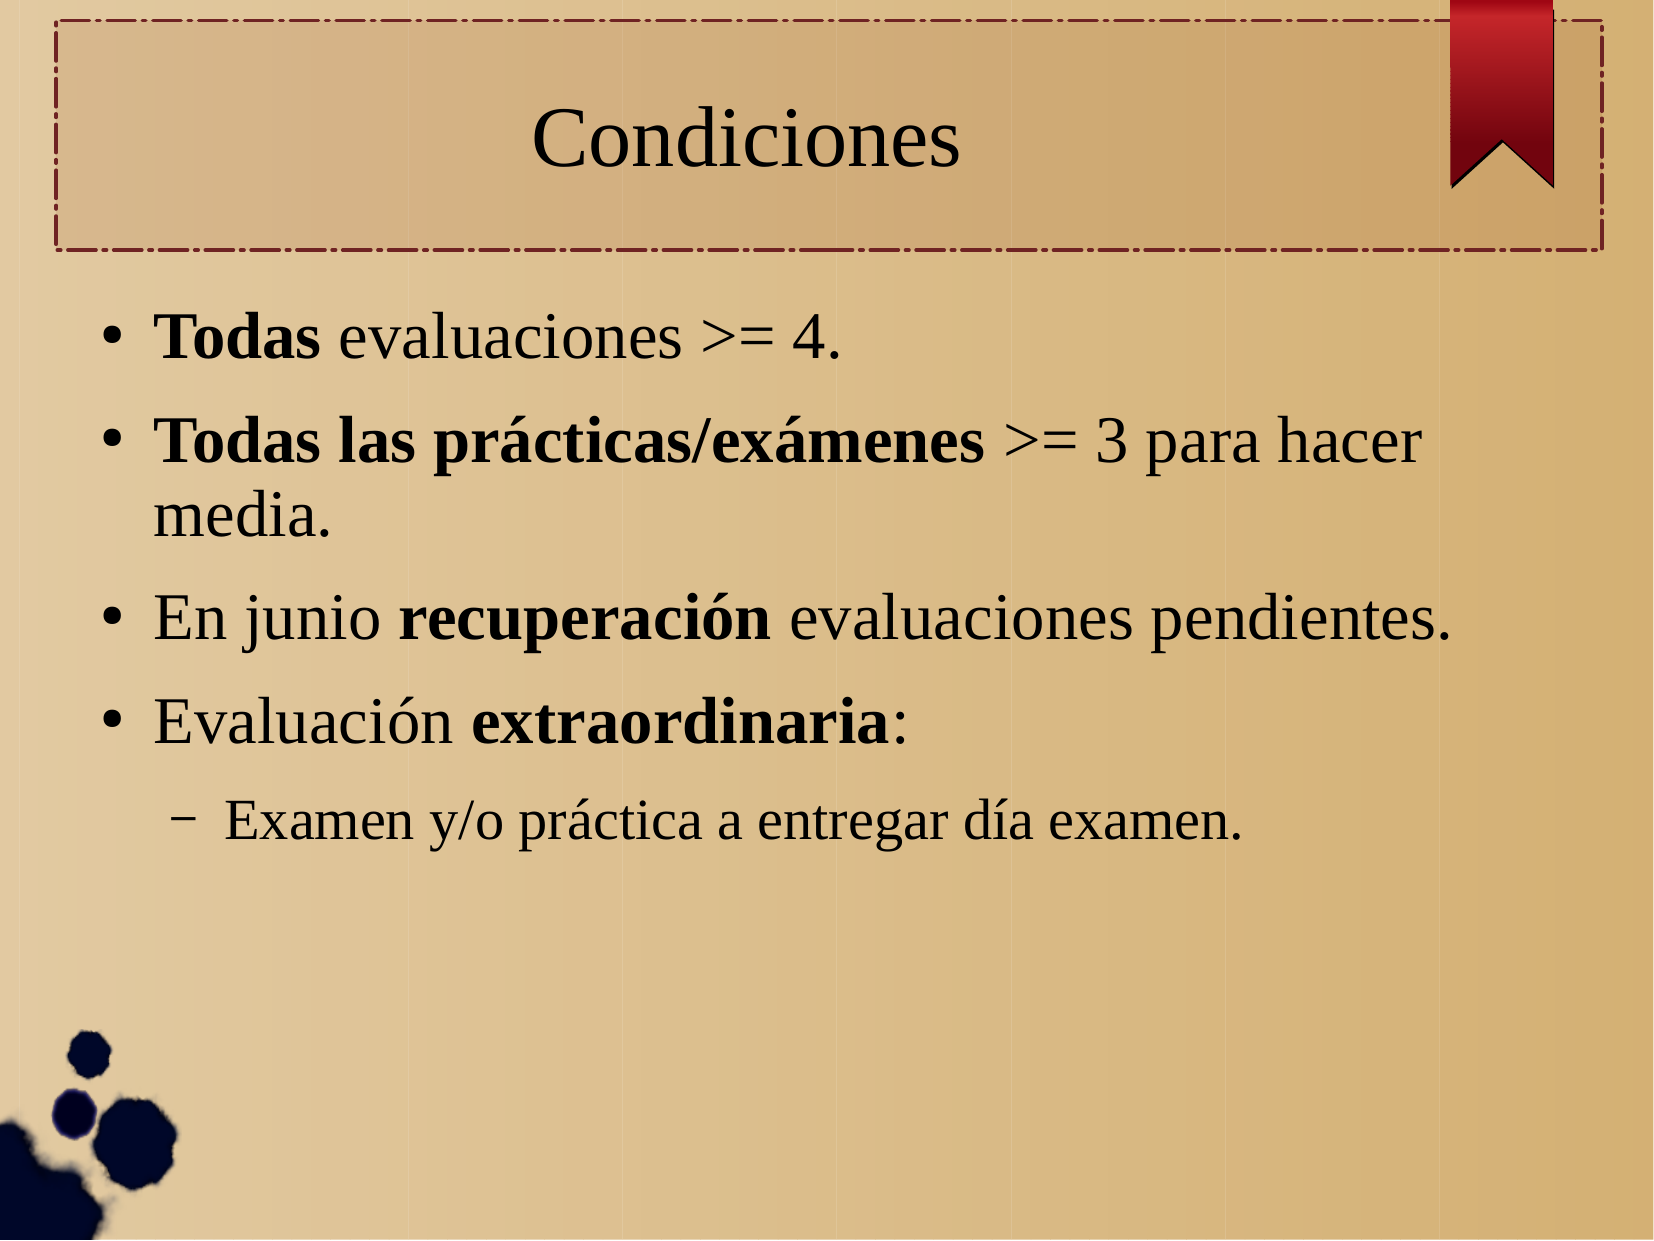

# Condiciones
Todas evaluaciones >= 4.
Todas las prácticas/exámenes >= 3 para hacer media.
En junio recuperación evaluaciones pendientes.
Evaluación extraordinaria:
Examen y/o práctica a entregar día examen.